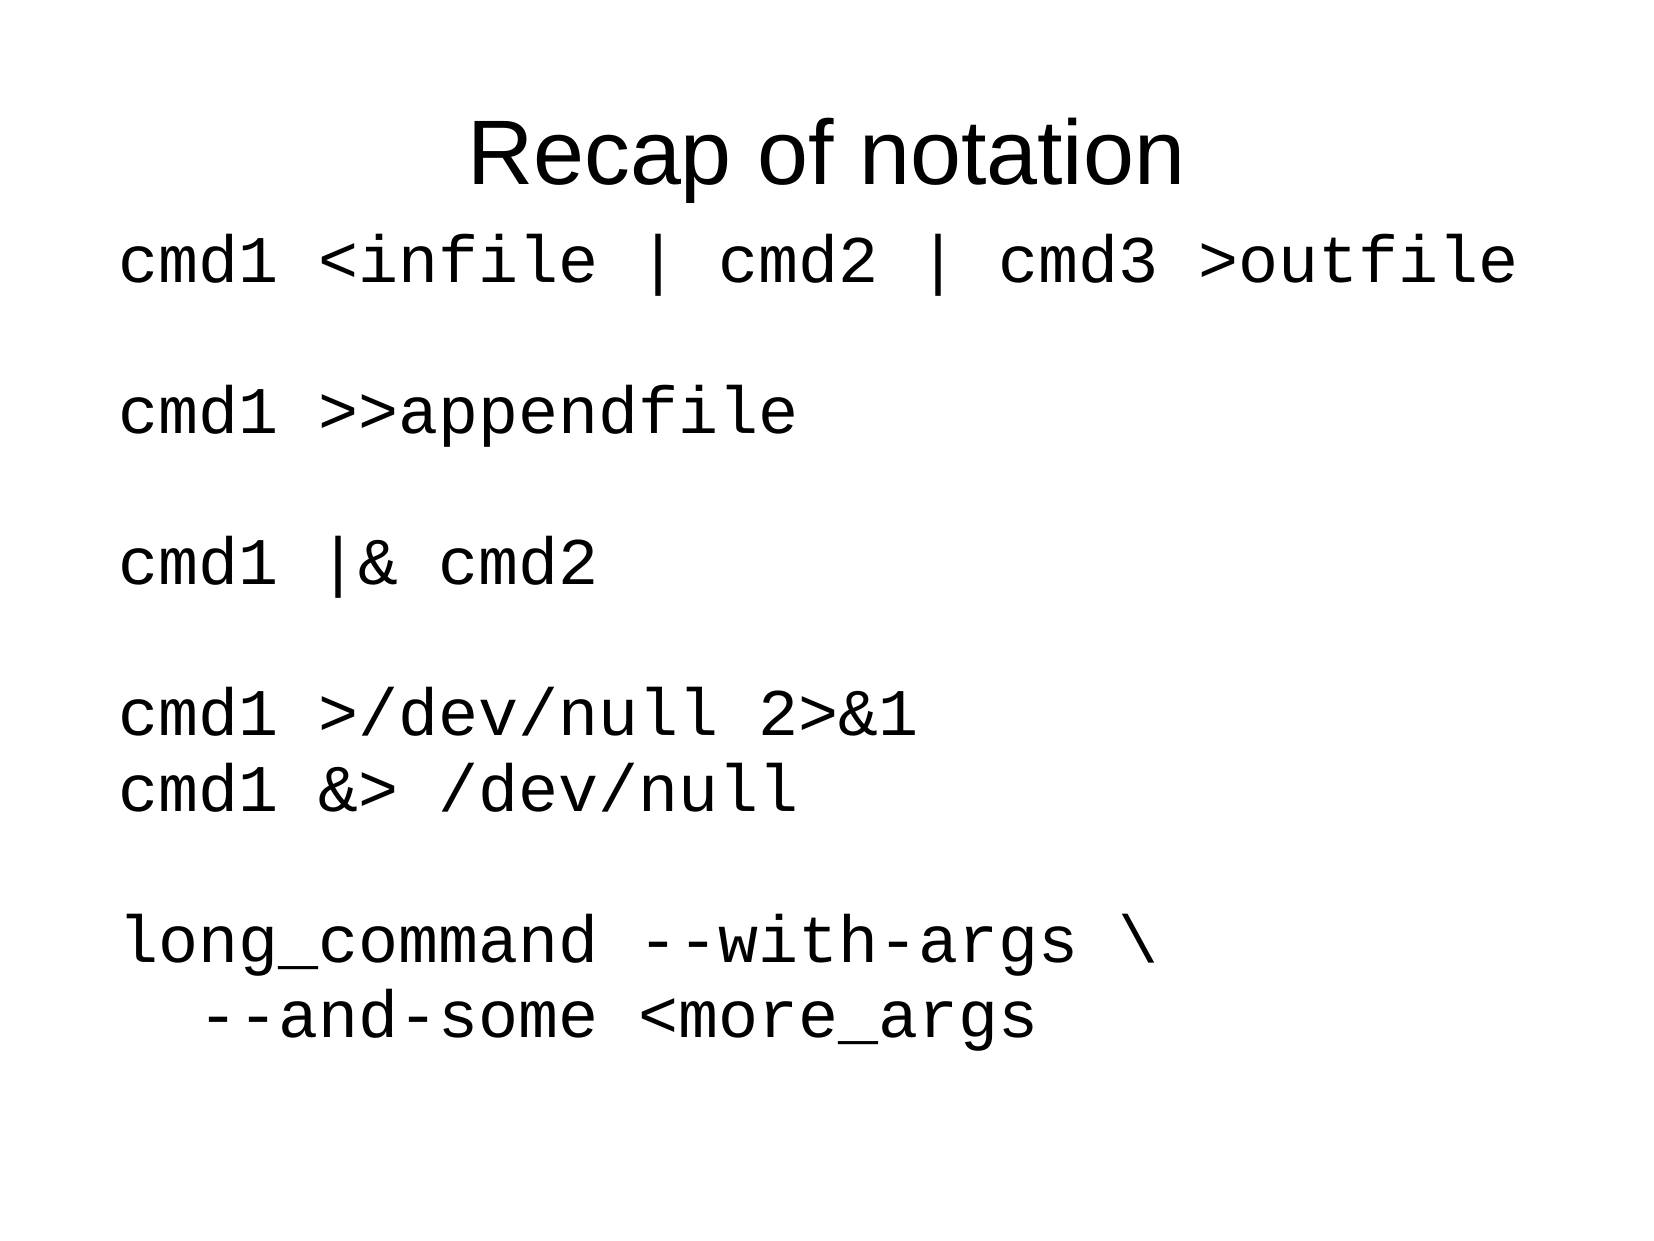

# Recap of notation
cmd1 <infile | cmd2 | cmd3 >outfile
cmd1 >>appendfile
cmd1 |& cmd2
cmd1 >/dev/null 2>&1
cmd1 &> /dev/null
long_command --with-args \
 --and-some <more_args